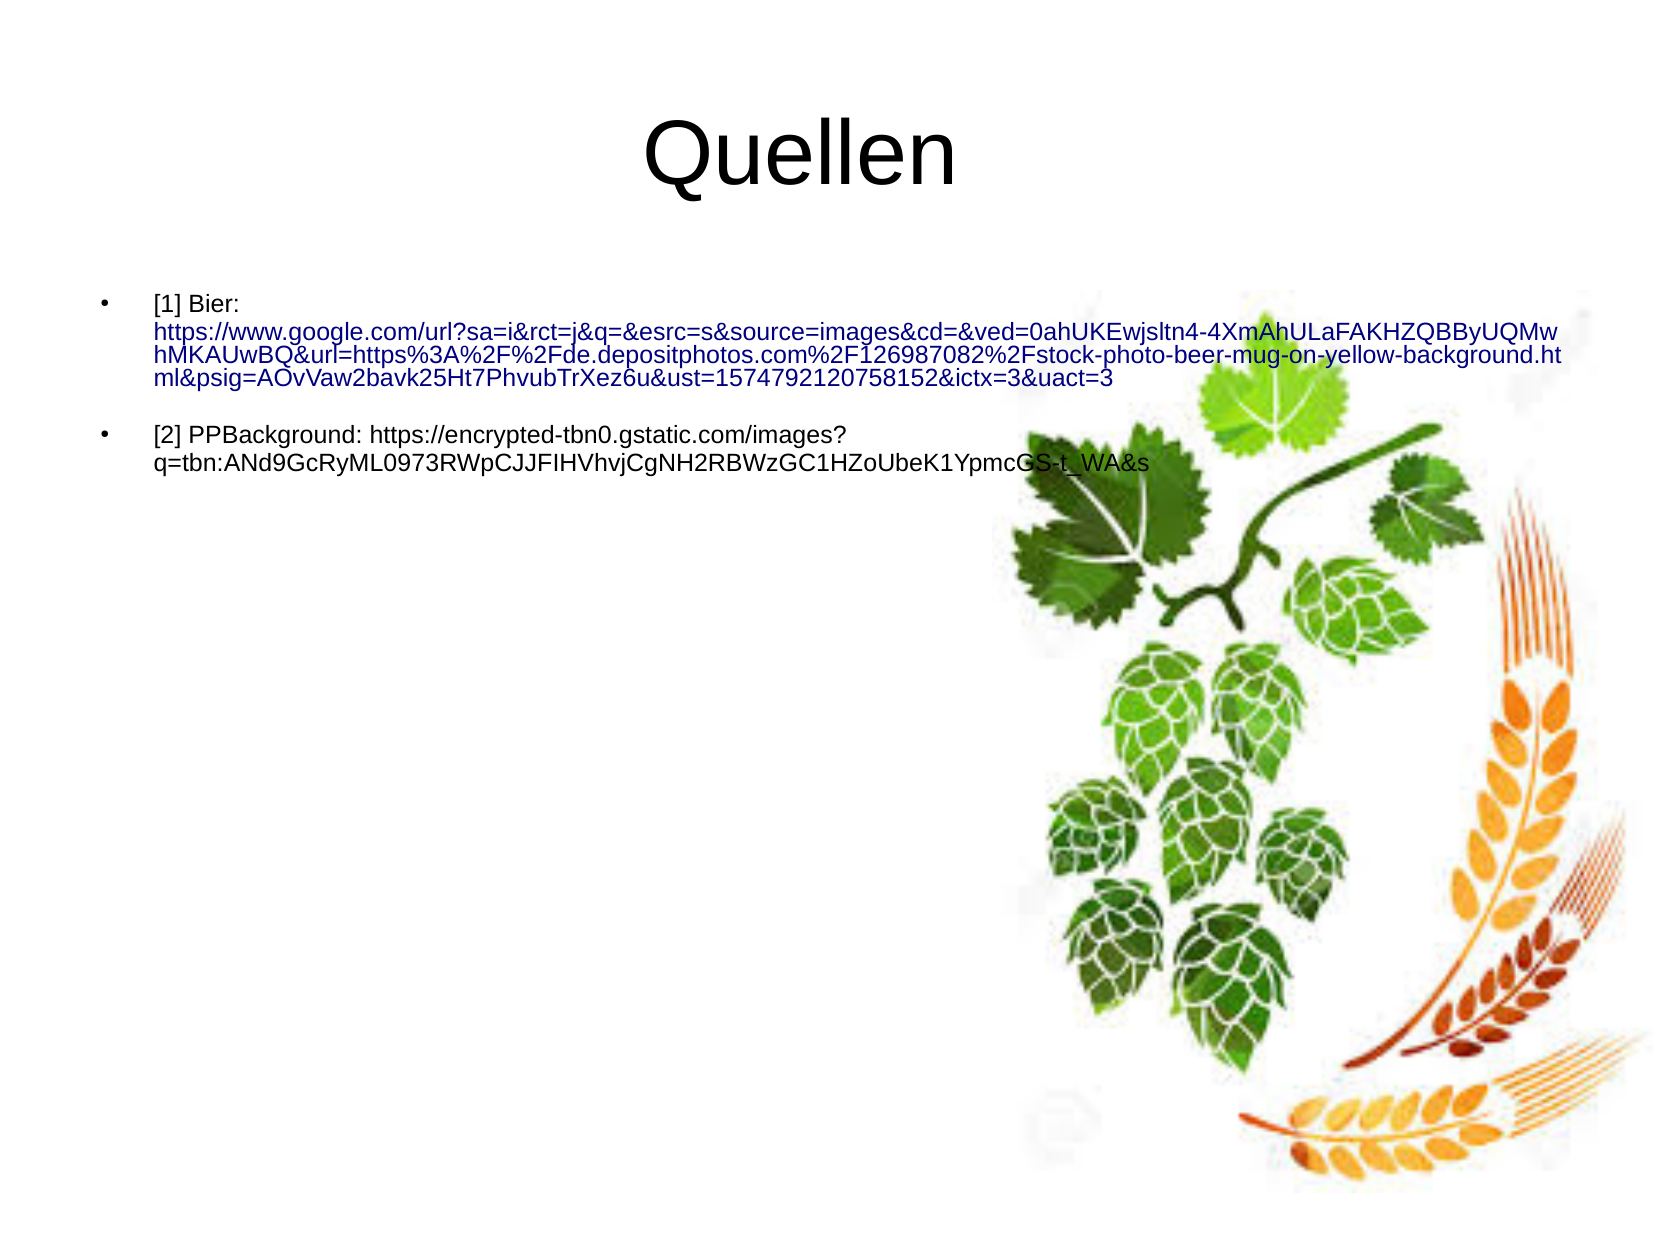

# Quellen
[1] Bier: https://www.google.com/url?sa=i&rct=j&q=&esrc=s&source=images&cd=&ved=0ahUKEwjsltn4-4XmAhULaFAKHZQBByUQMwhMKAUwBQ&url=https%3A%2F%2Fde.depositphotos.com%2F126987082%2Fstock-photo-beer-mug-on-yellow-background.html&psig=AOvVaw2bavk25Ht7PhvubTrXez6u&ust=1574792120758152&ictx=3&uact=3
[2] PPBackground: https://encrypted-tbn0.gstatic.com/images?q=tbn:ANd9GcRyML0973RWpCJJFIHVhvjCgNH2RBWzGC1HZoUbeK1YpmcGS-t_WA&s